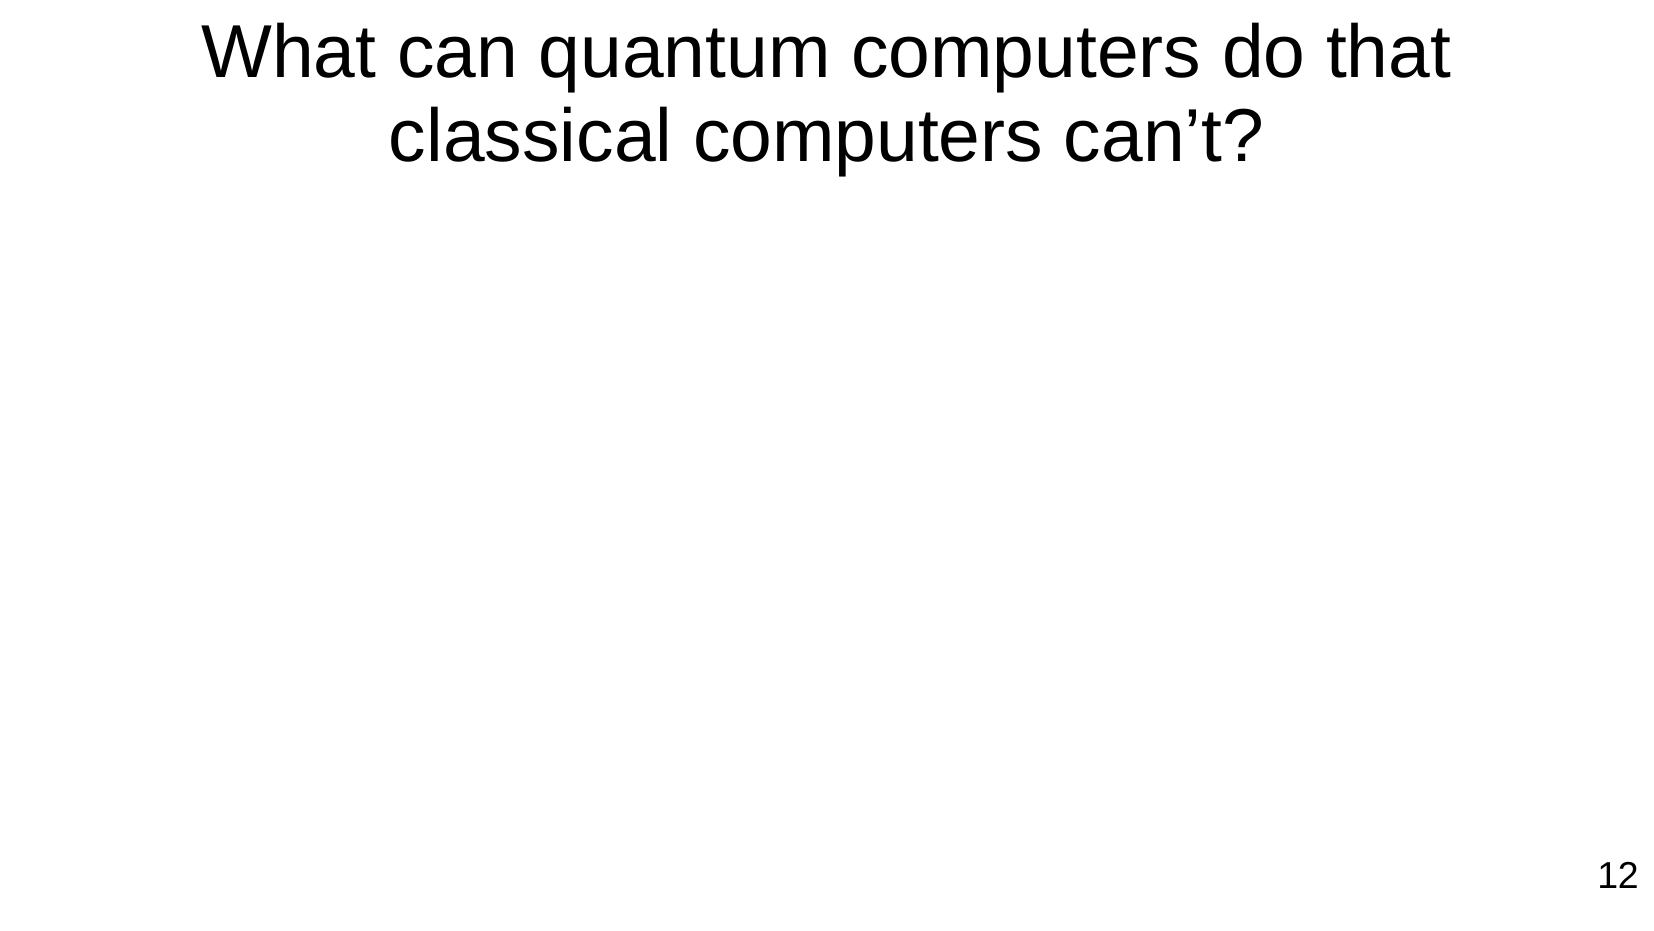

# What can quantum computers do that classical computers can’t?